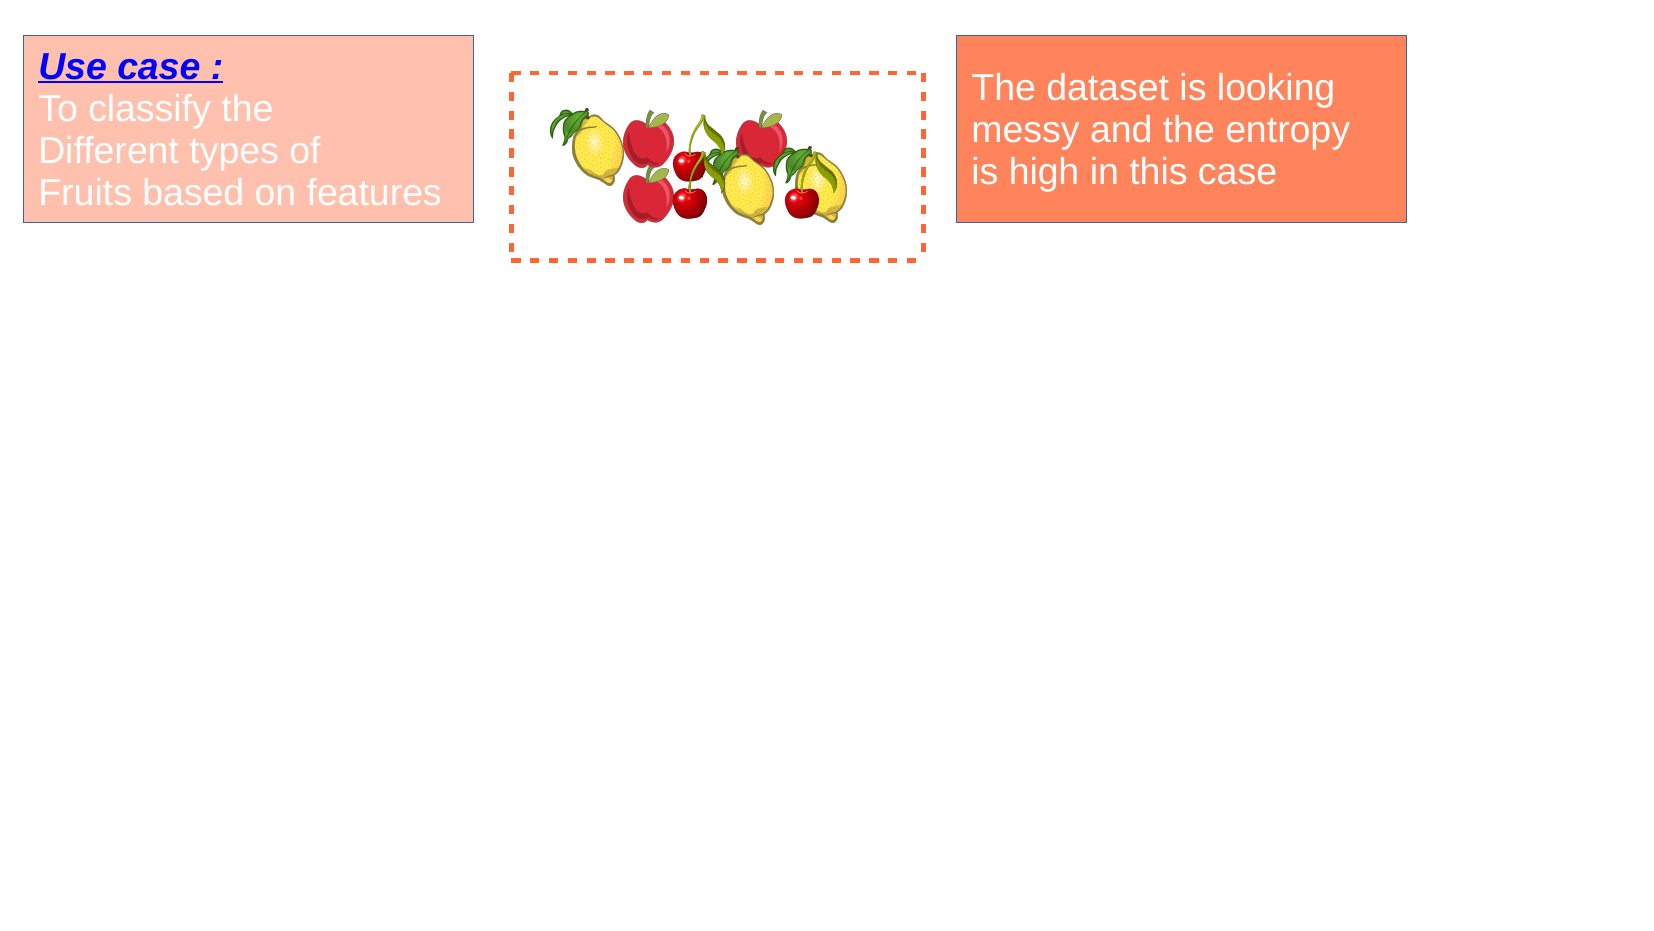

Use case :
To classify the
Different types of
Fruits based on features
The dataset is looking
messy and the entropy
is high in this case